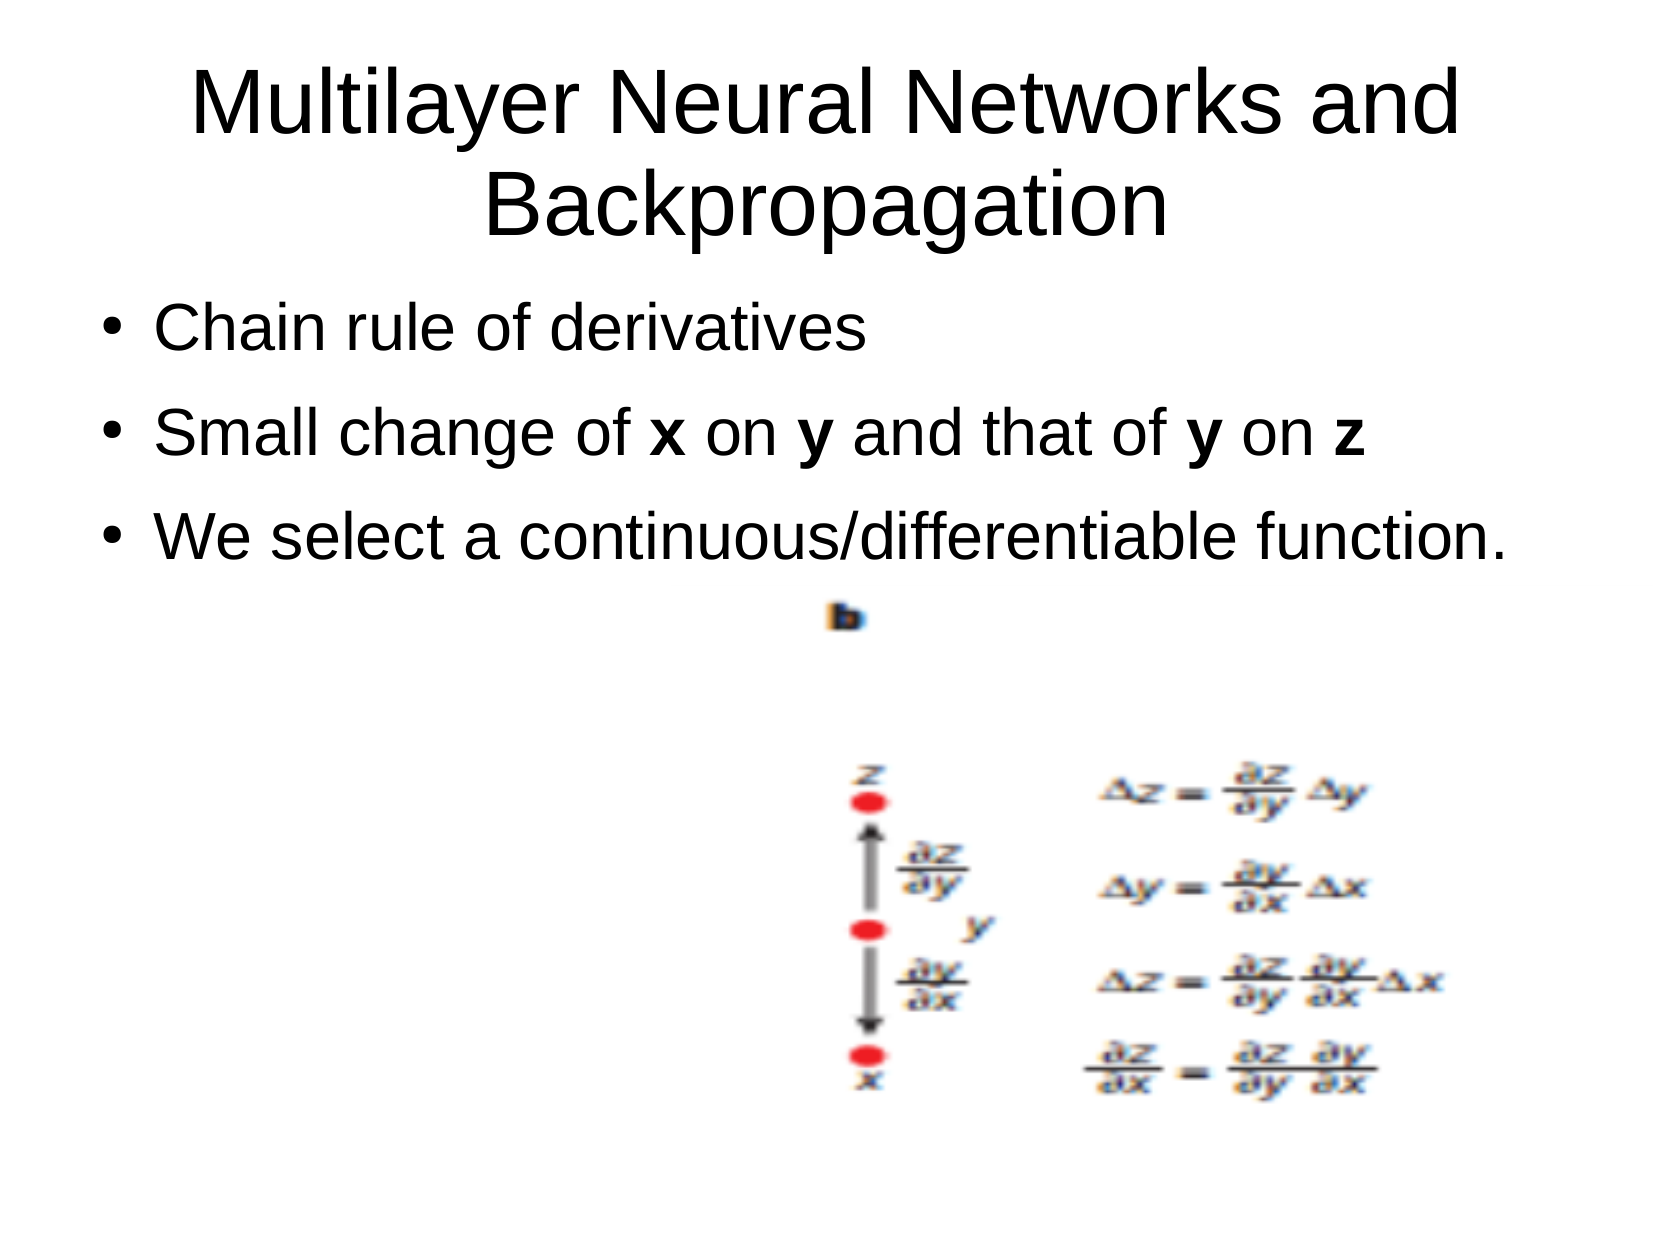

# Multilayer Neural Networks and Backpropagation
Chain rule of derivatives
Small change of x on y and that of y on z
We select a continuous/differentiable function.